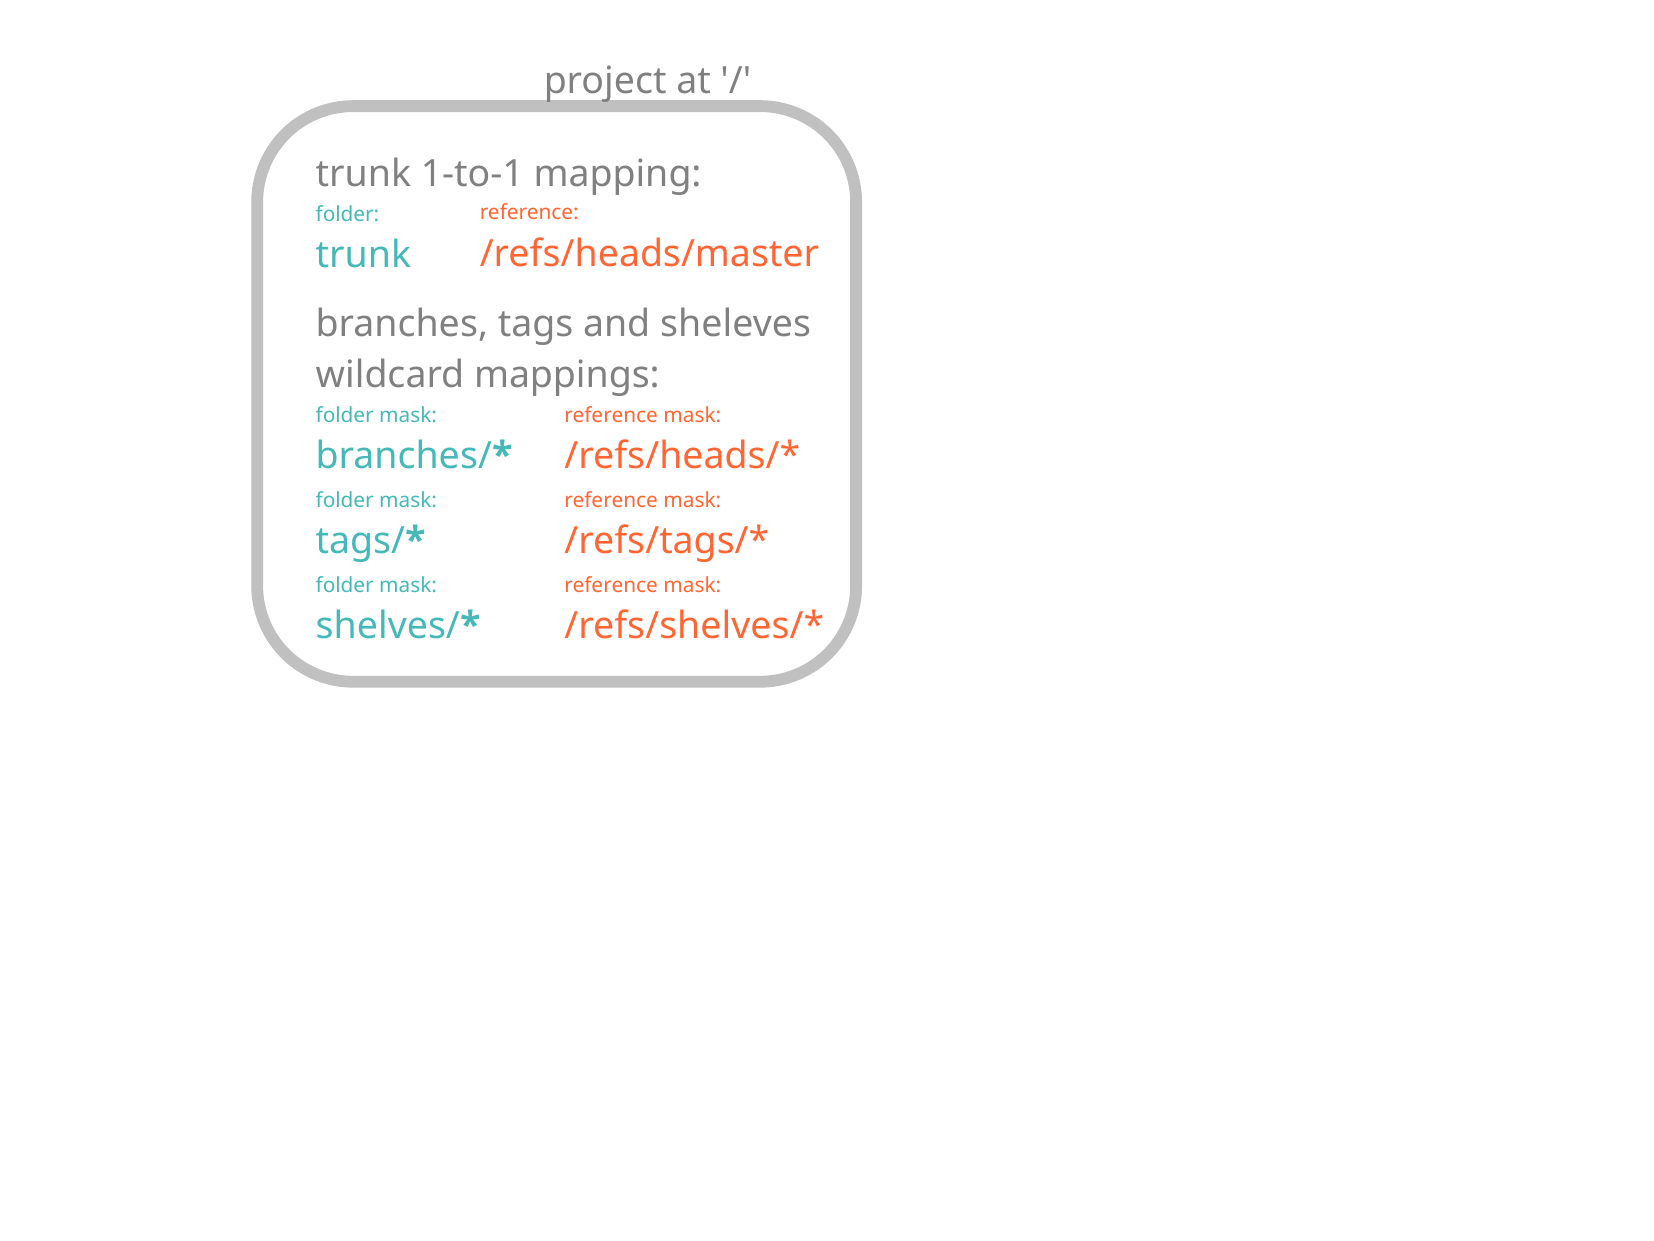

project at '/'
trunk 1-to-1 mapping:
reference:
/refs/heads/master
folder:
trunk
branches, tags and sheleves
wildcard mappings:
folder mask:
branches/*
reference mask:
/refs/heads/*
folder mask:
tags/*
reference mask:
/refs/tags/*
folder mask:
shelves/*
reference mask:
/refs/shelves/*